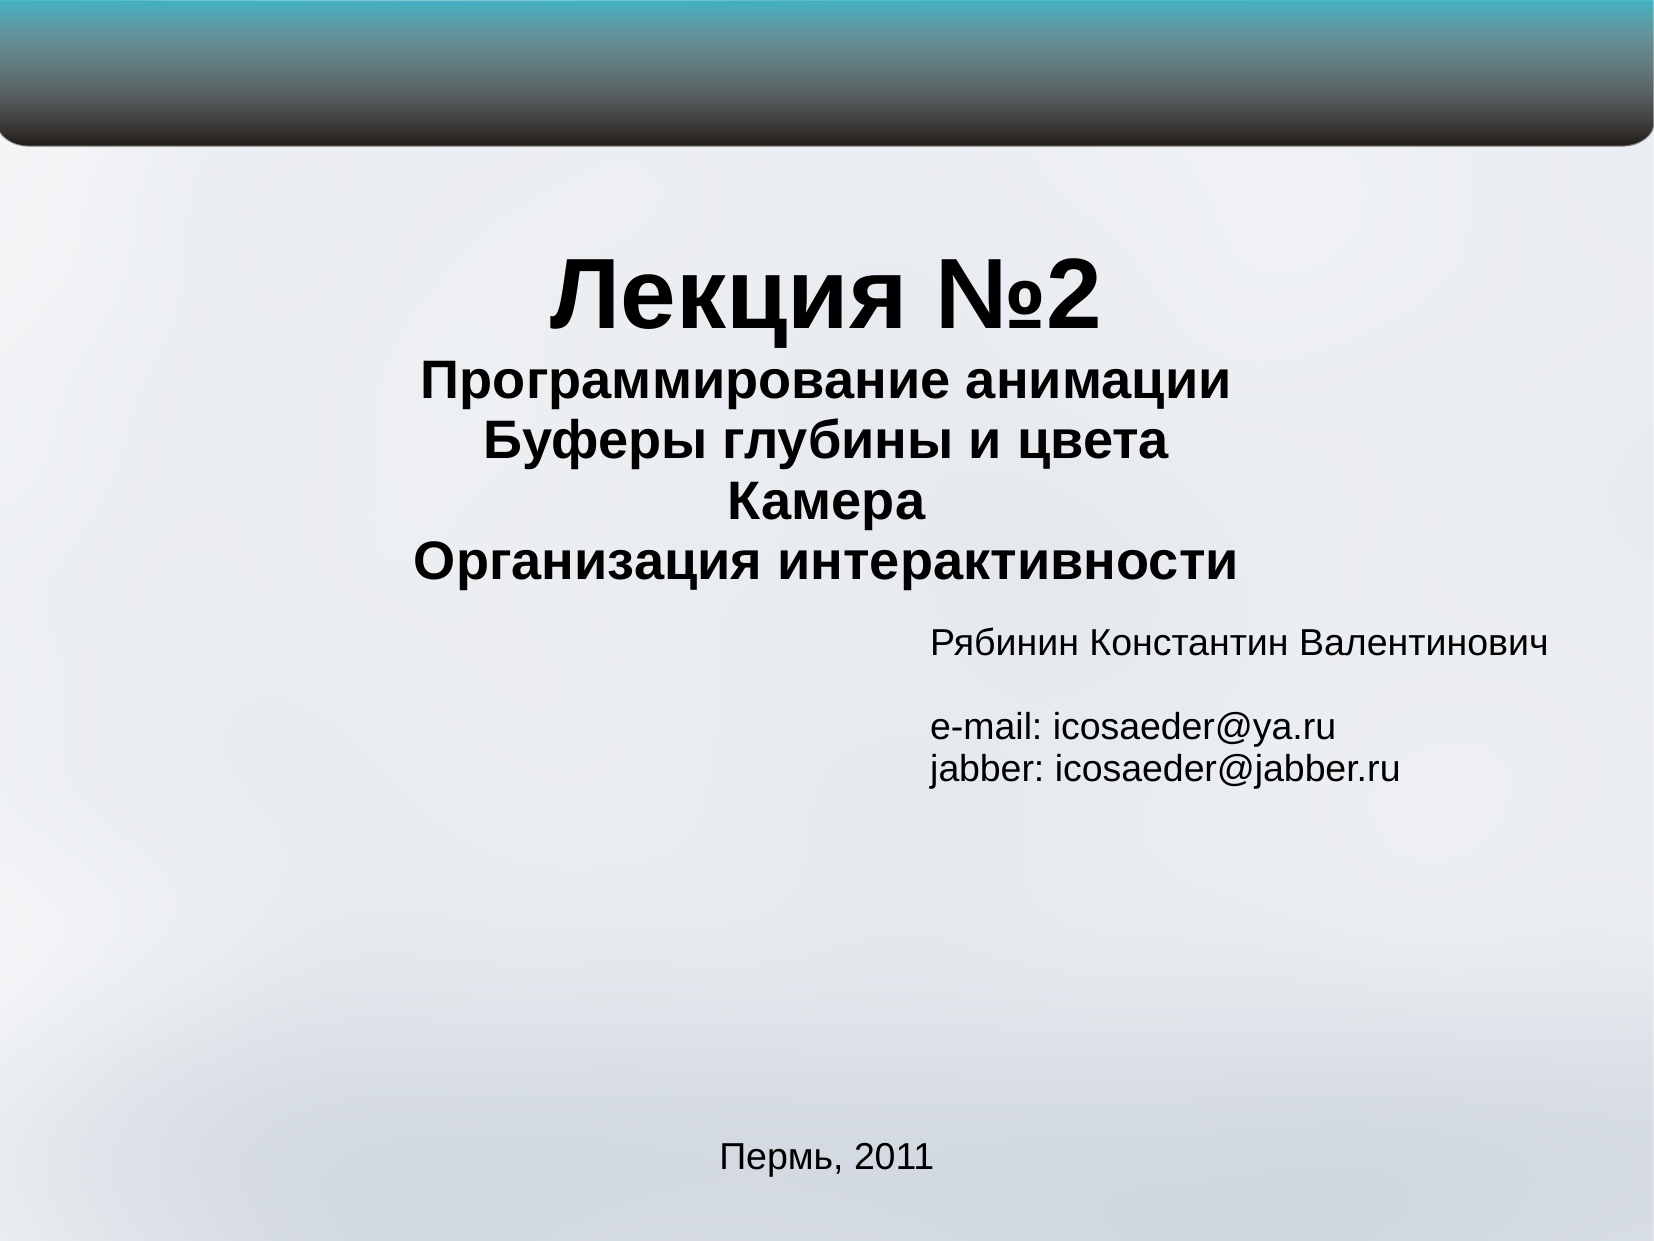

Лекция №2
Программирование анимации
Буферы глубины и цвета
Камера
Организация интерактивности
Рябинин Константин Валентинович
e-mail: icosaeder@ya.ru
jabber: icosaeder@jabber.ru
Пермь, 2011